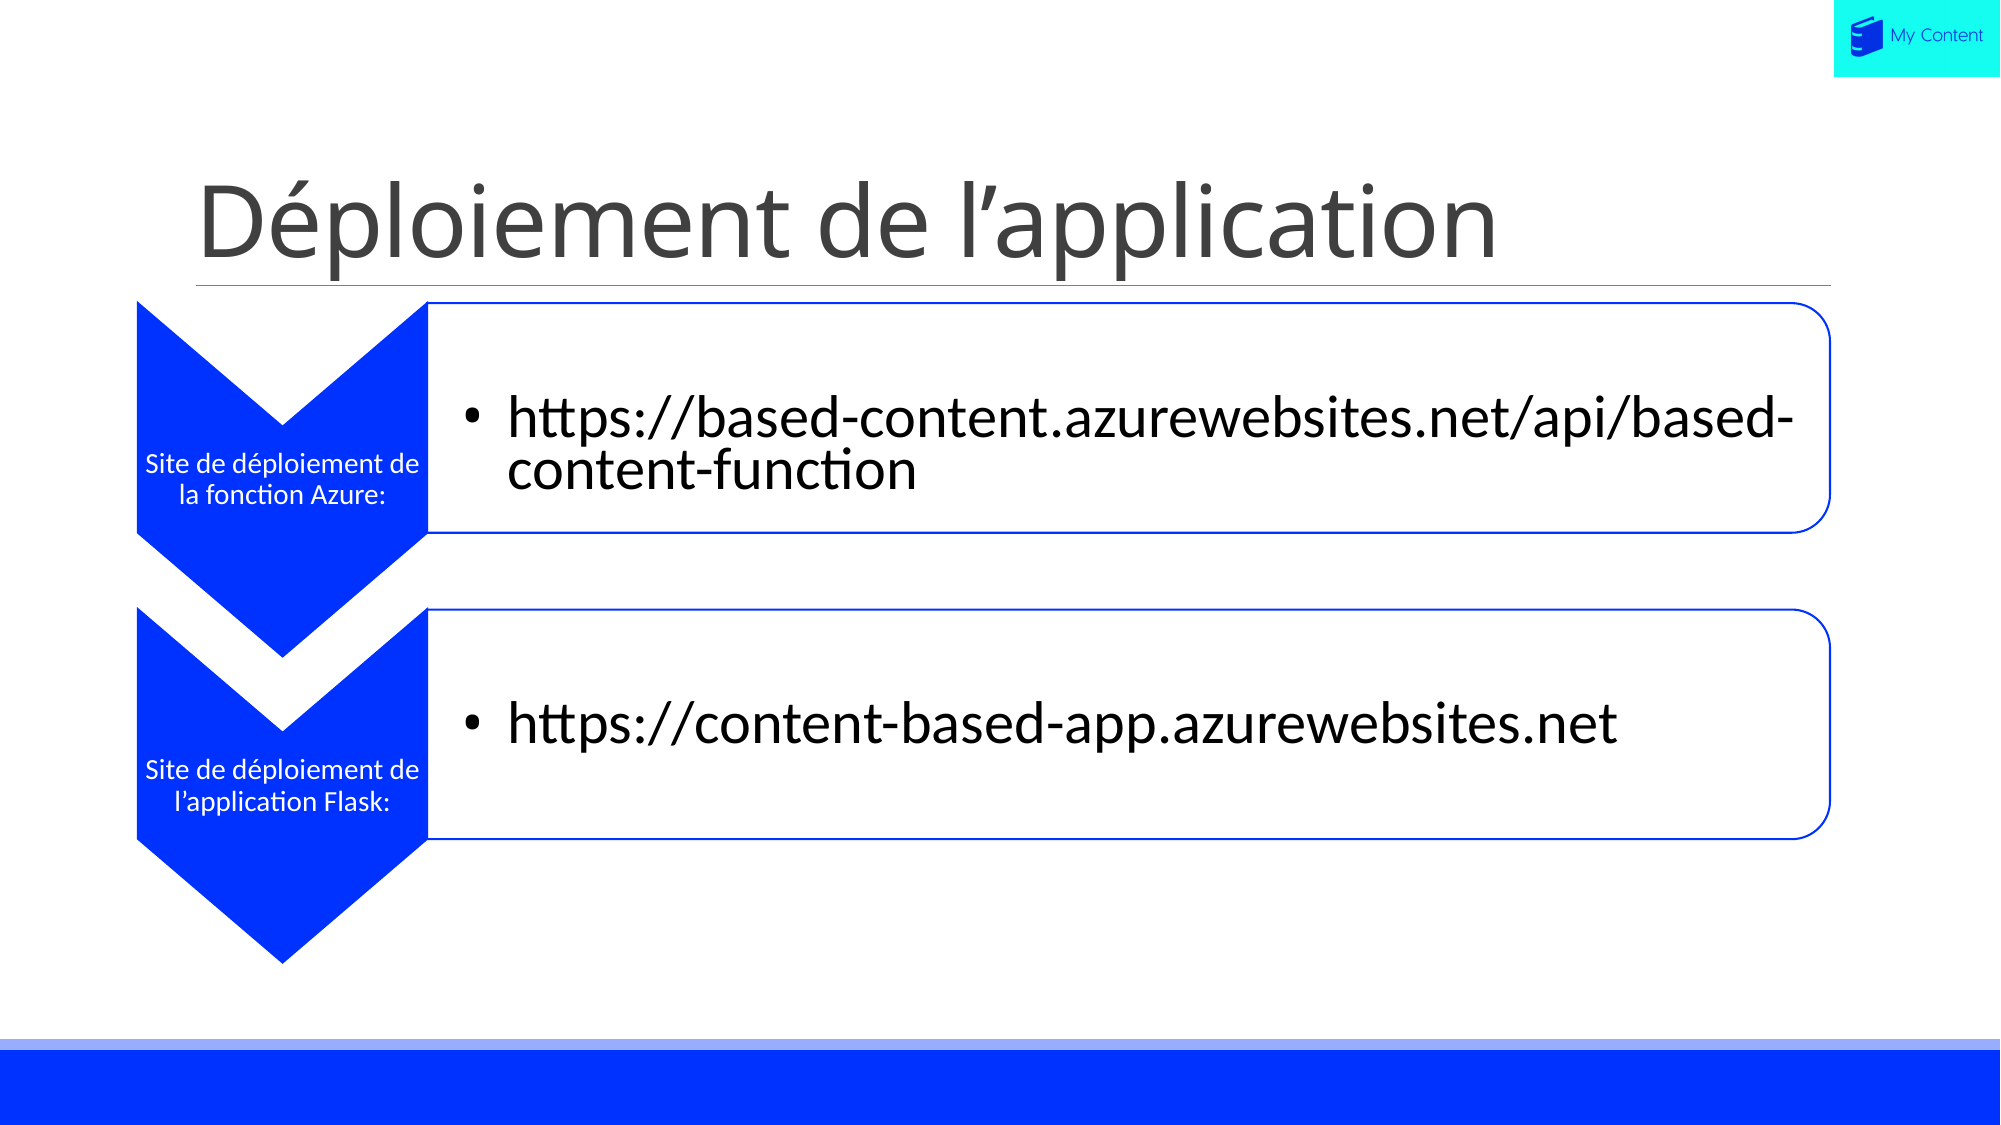

# Déploiement de l’application
Site de déploiement de la fonction Azure:
https://based-content.azurewebsites.net/api/based-content-function
Site de déploiement de l’application Flask:
https://content-based-app.azurewebsites.net